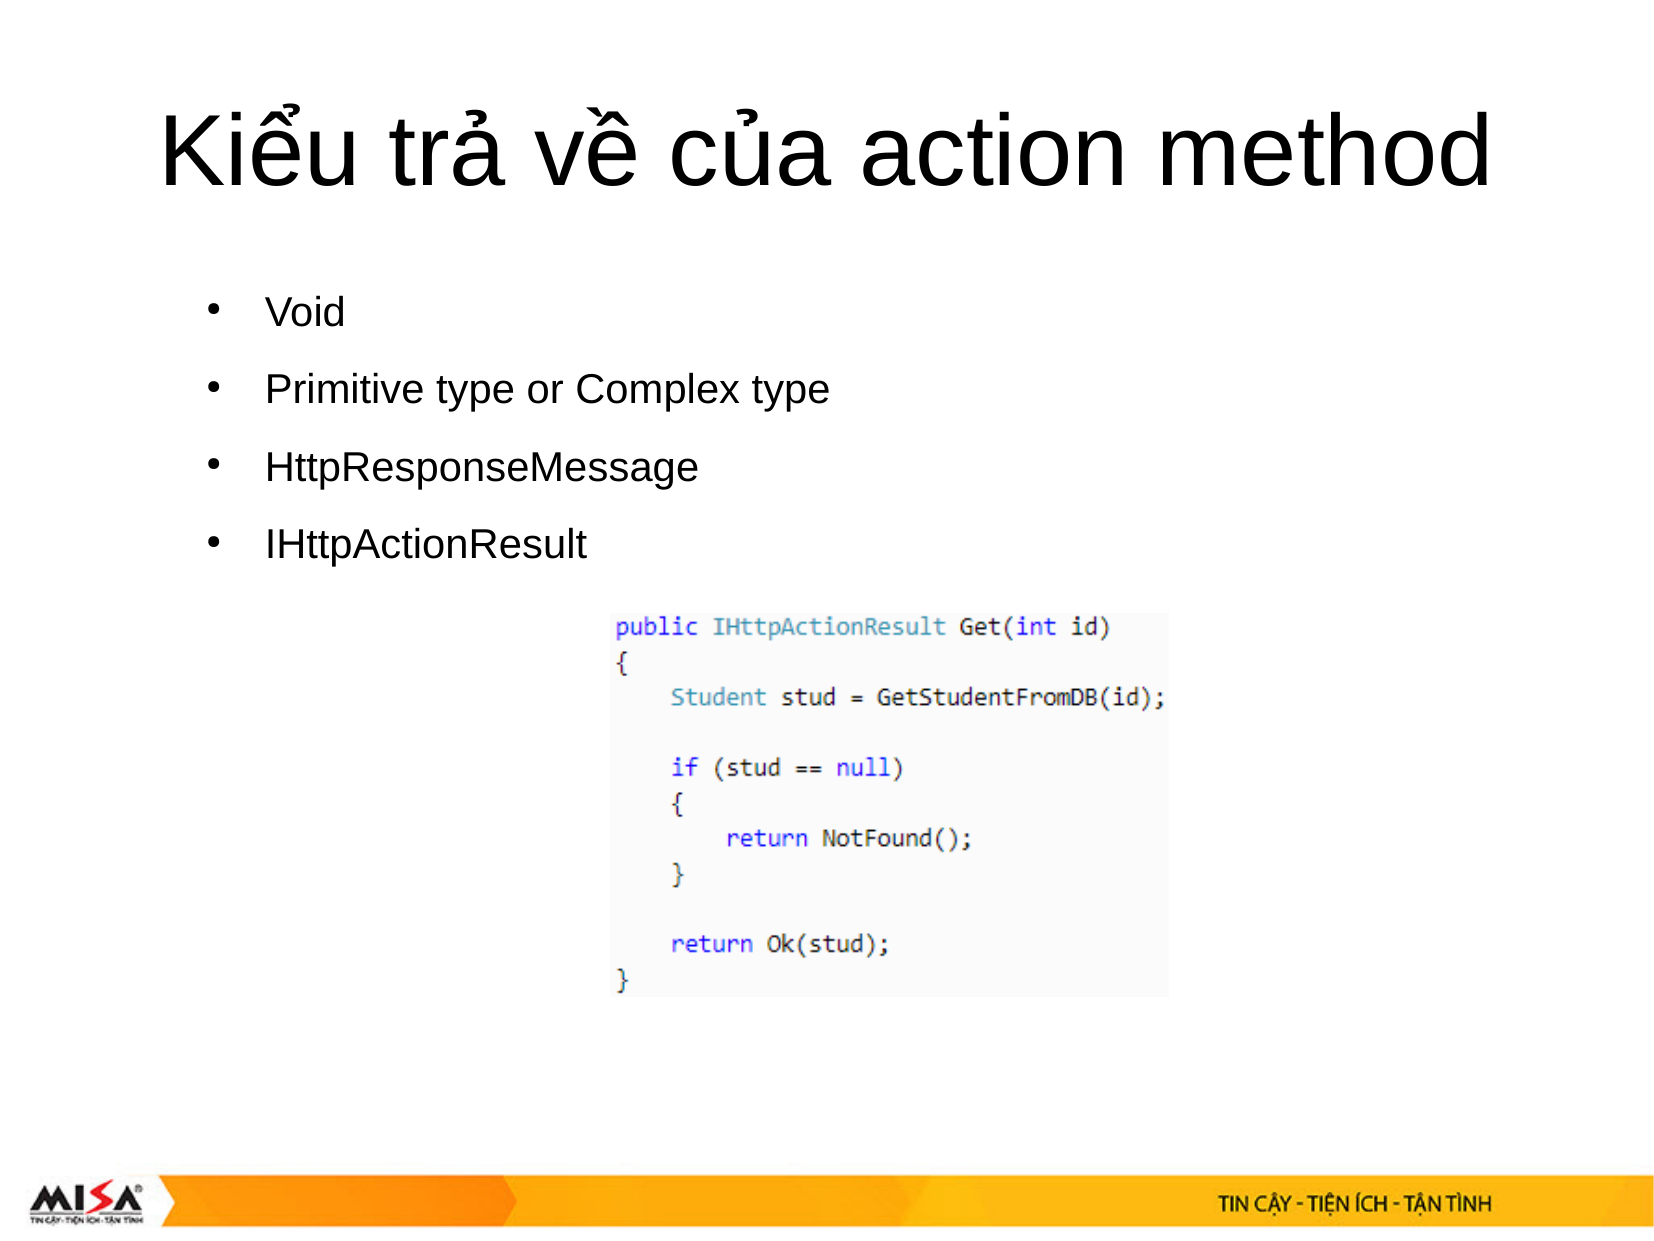

# Kiểu trả về của action method
Void
Primitive type or Complex type
HttpResponseMessage
IHttpActionResult